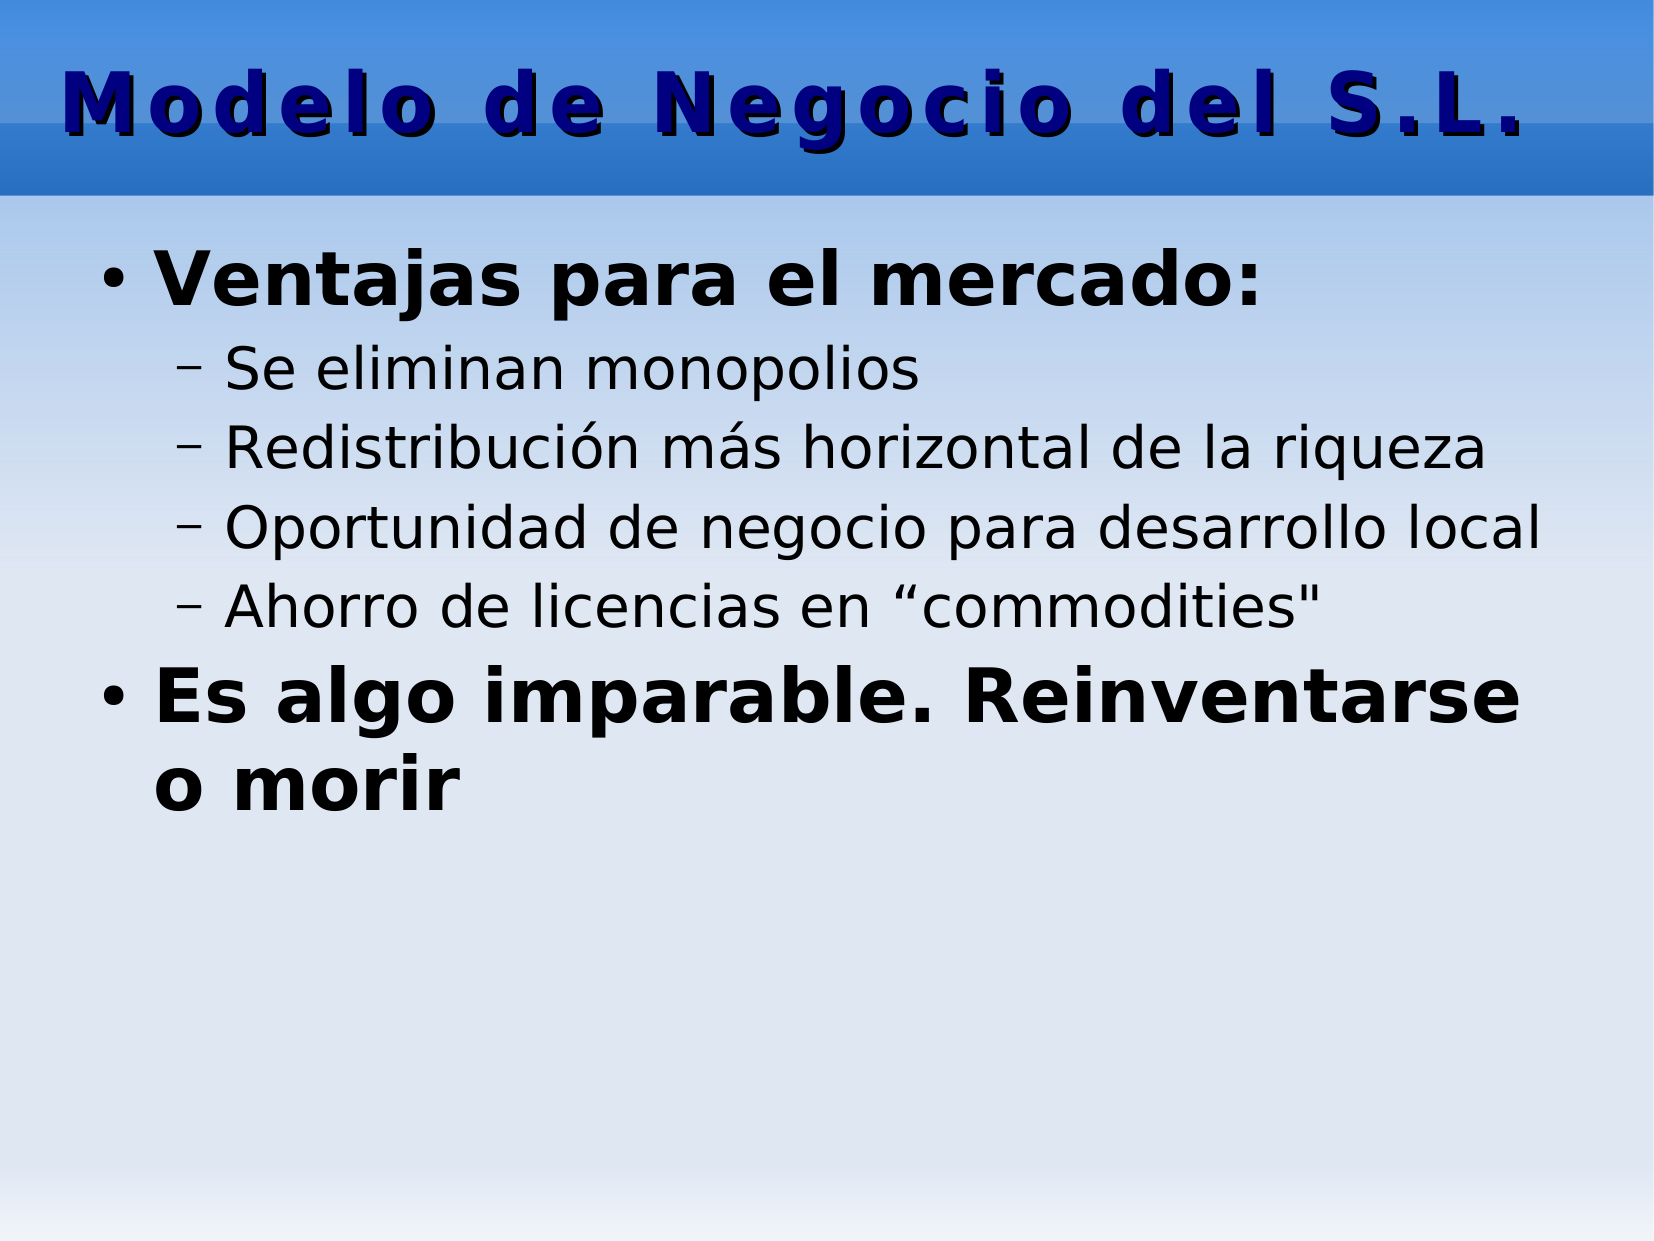

# Modelo de Negocio del S.L.
Ventajas para el mercado:
Se eliminan monopolios
Redistribución más horizontal de la riqueza
Oportunidad de negocio para desarrollo local
Ahorro de licencias en “commodities"
Es algo imparable. Reinventarse o morir